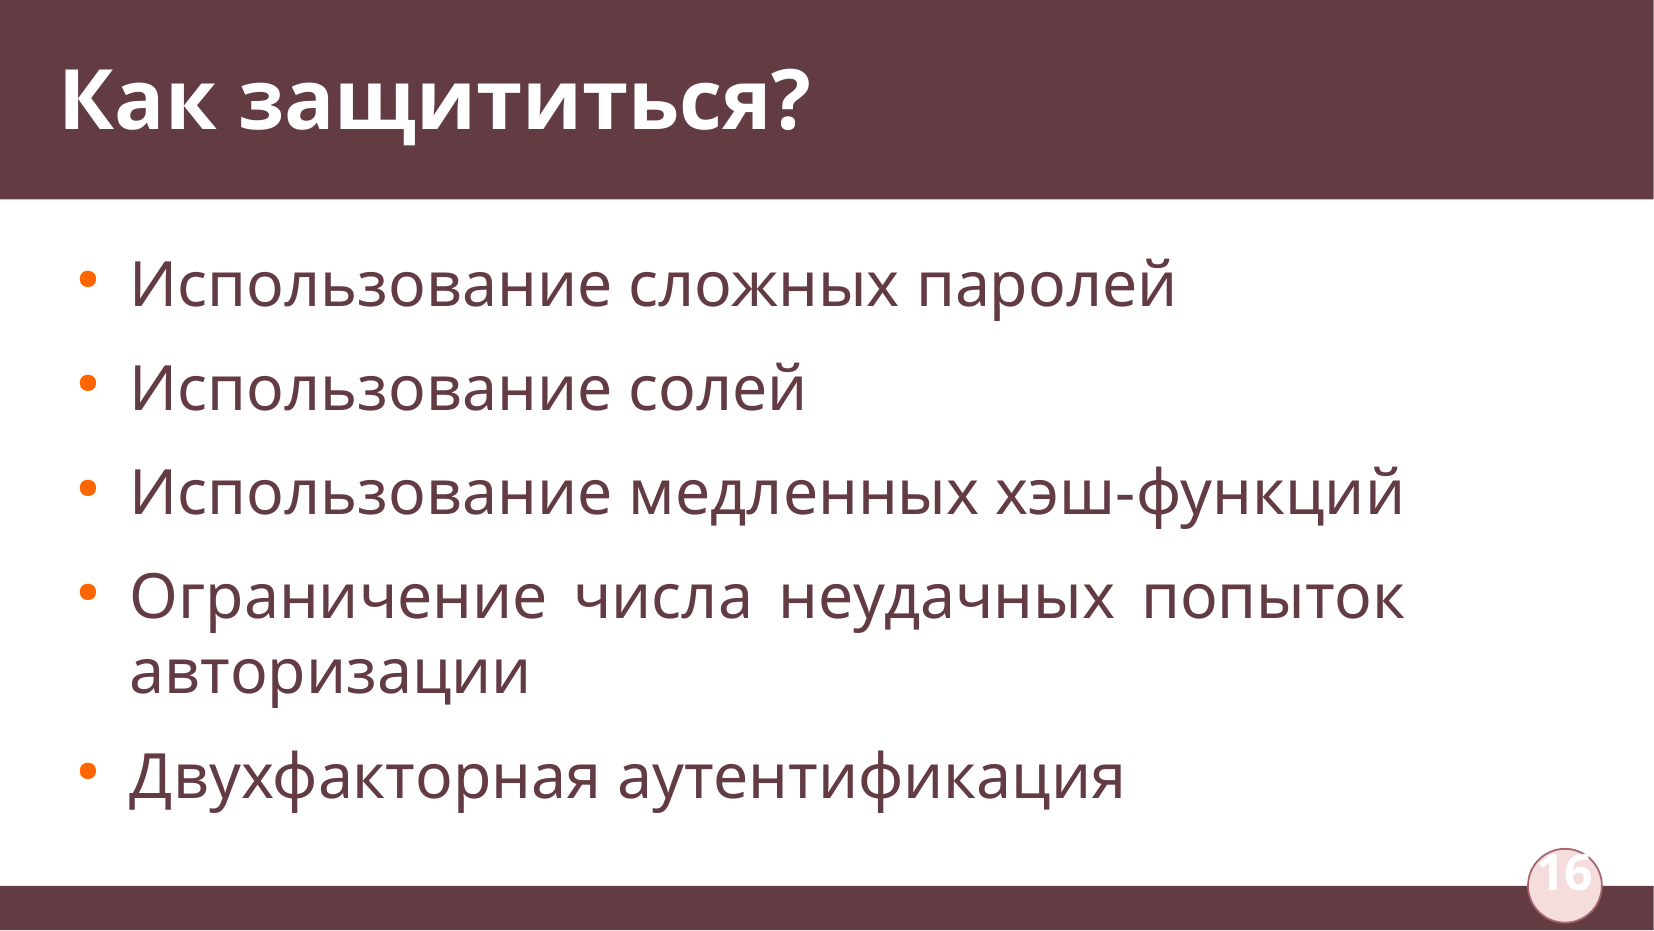

# Как защититься?
Использование сложных паролей
Использование солей
Использование медленных хэш-функций
Ограничение числа неудачных попыток авторизации
Двухфакторная аутентификация